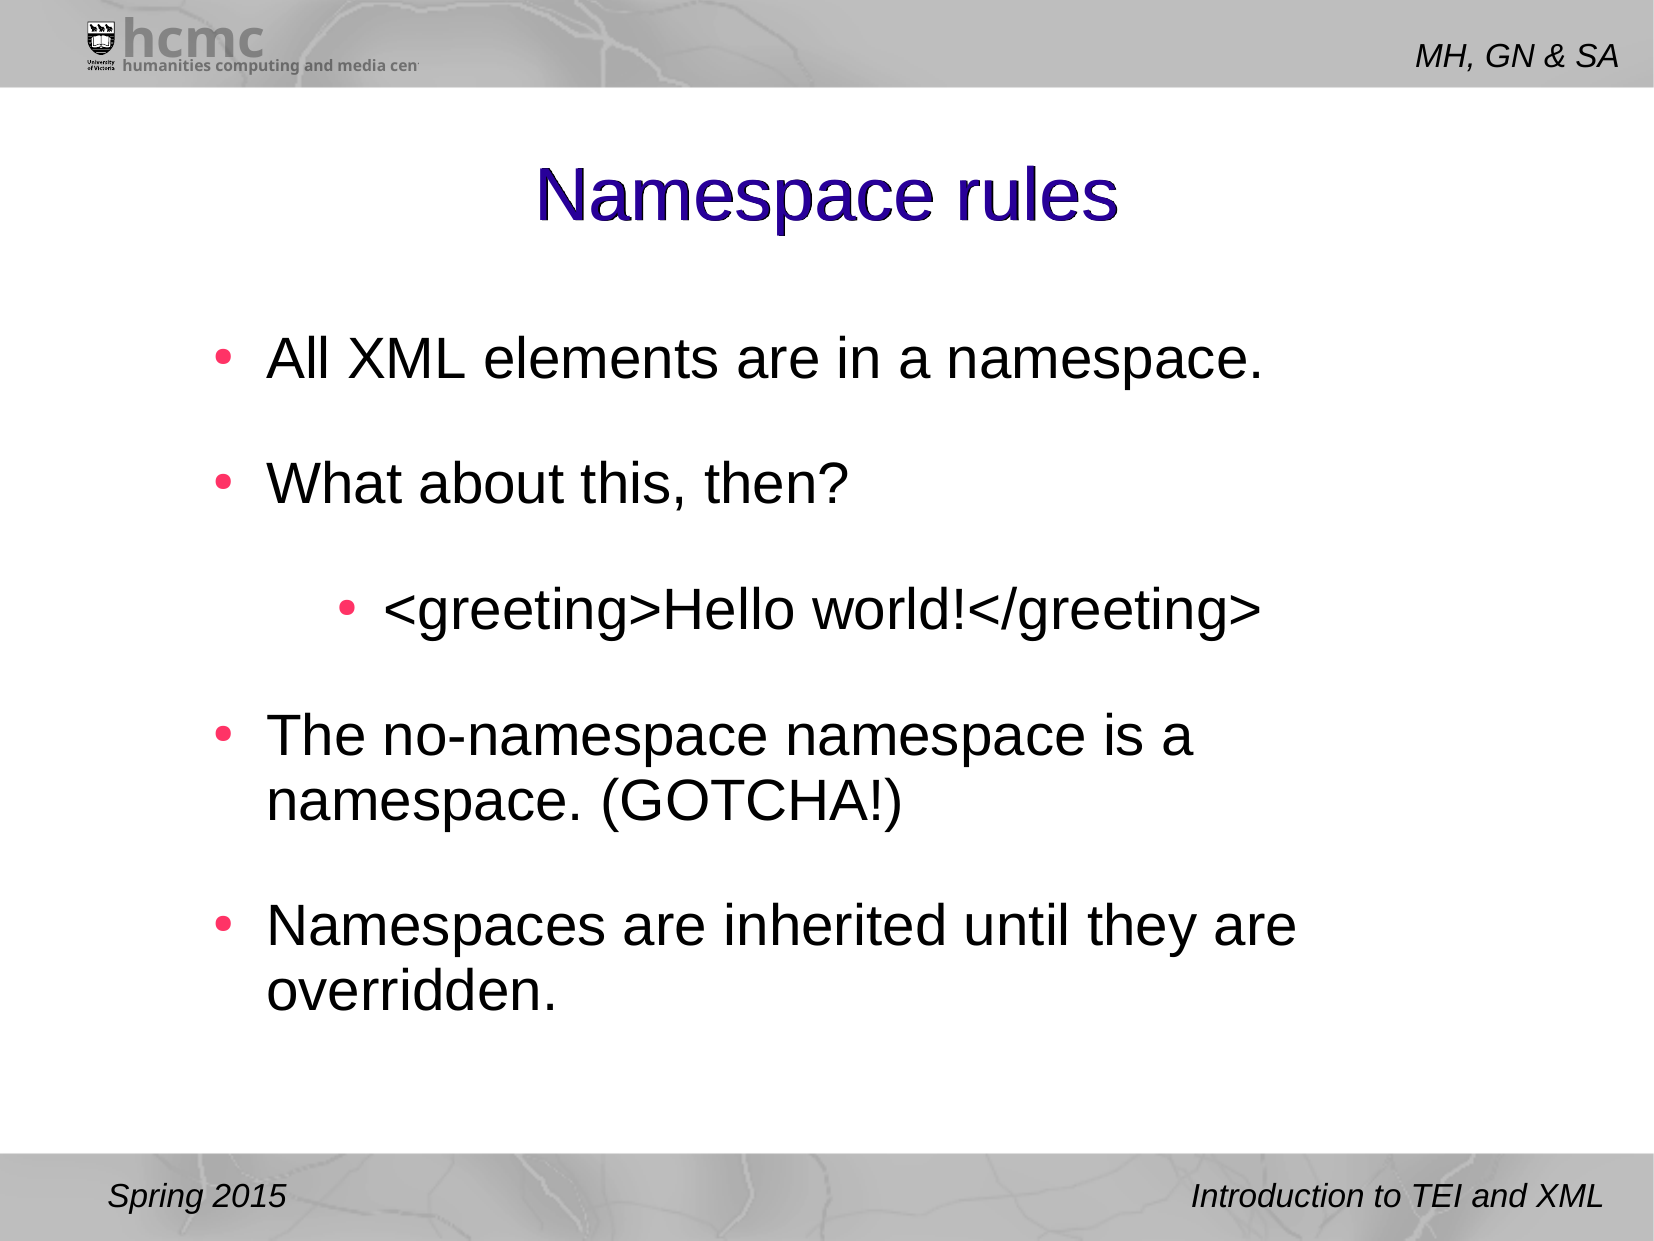

# Namespace rules
All XML elements are in a namespace.
What about this, then?
<greeting>Hello world!</greeting>
The no-namespace namespace is a namespace. (GOTCHA!)
Namespaces are inherited until they are overridden.